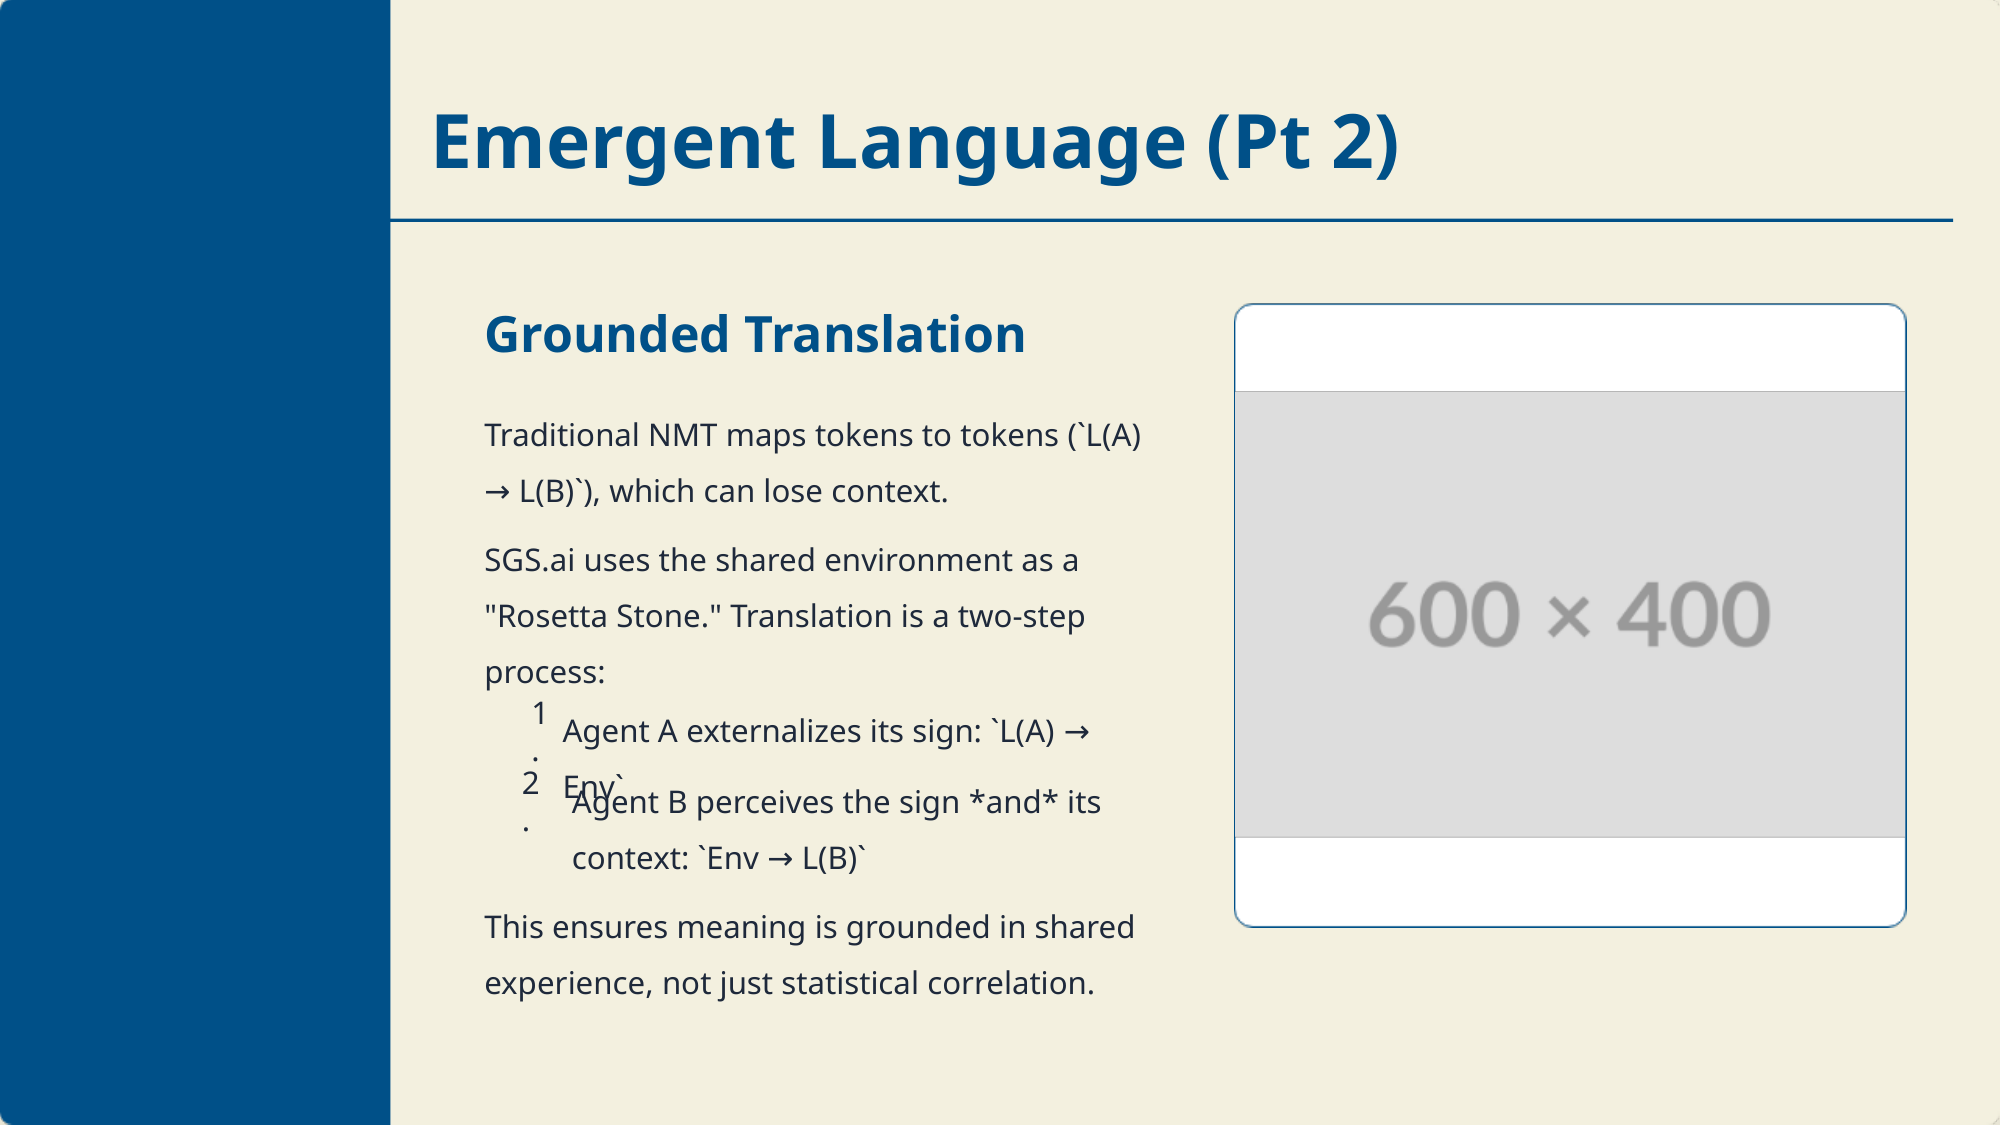

Emergent Language (Pt 2)
Grounded Translation
Traditional NMT maps tokens to tokens (`L(A) → L(B)`), which can lose context.
SGS.ai uses the shared environment as a "Rosetta Stone." Translation is a two-step process:
1.
Agent A externalizes its sign: `L(A) → Env`
2.
Agent B perceives the sign *and* its context: `Env → L(B)`
This ensures meaning is grounded in shared experience, not just statistical correlation.